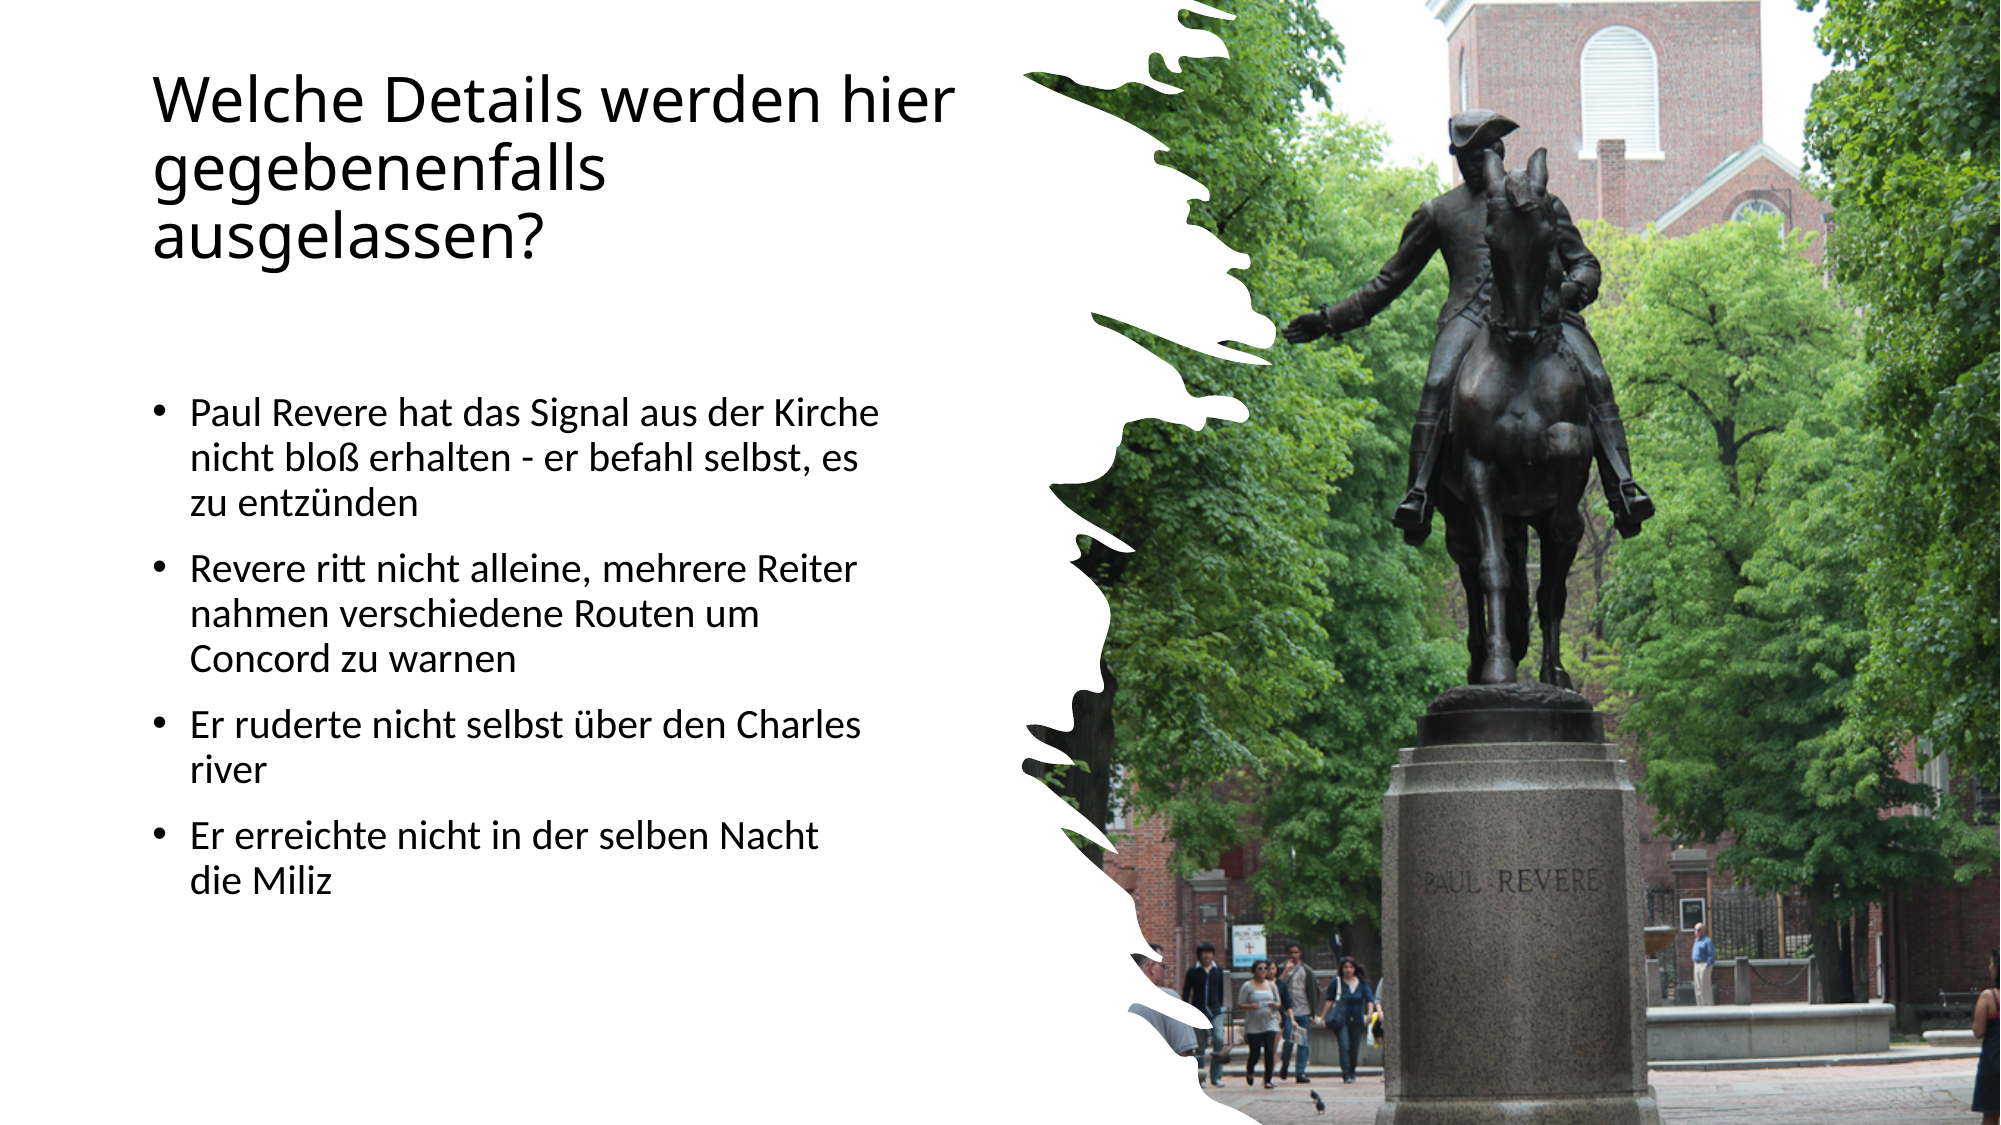

# Welche Details werden hier gegebenenfalls ausgelassen?
Paul Revere hat das Signal aus der Kirche nicht bloß erhalten - er befahl selbst, es zu entzünden
Revere ritt nicht alleine, mehrere Reiter nahmen verschiedene Routen um Concord zu warnen
Er ruderte nicht selbst über den Charles river
Er erreichte nicht in der selben Nacht die Miliz